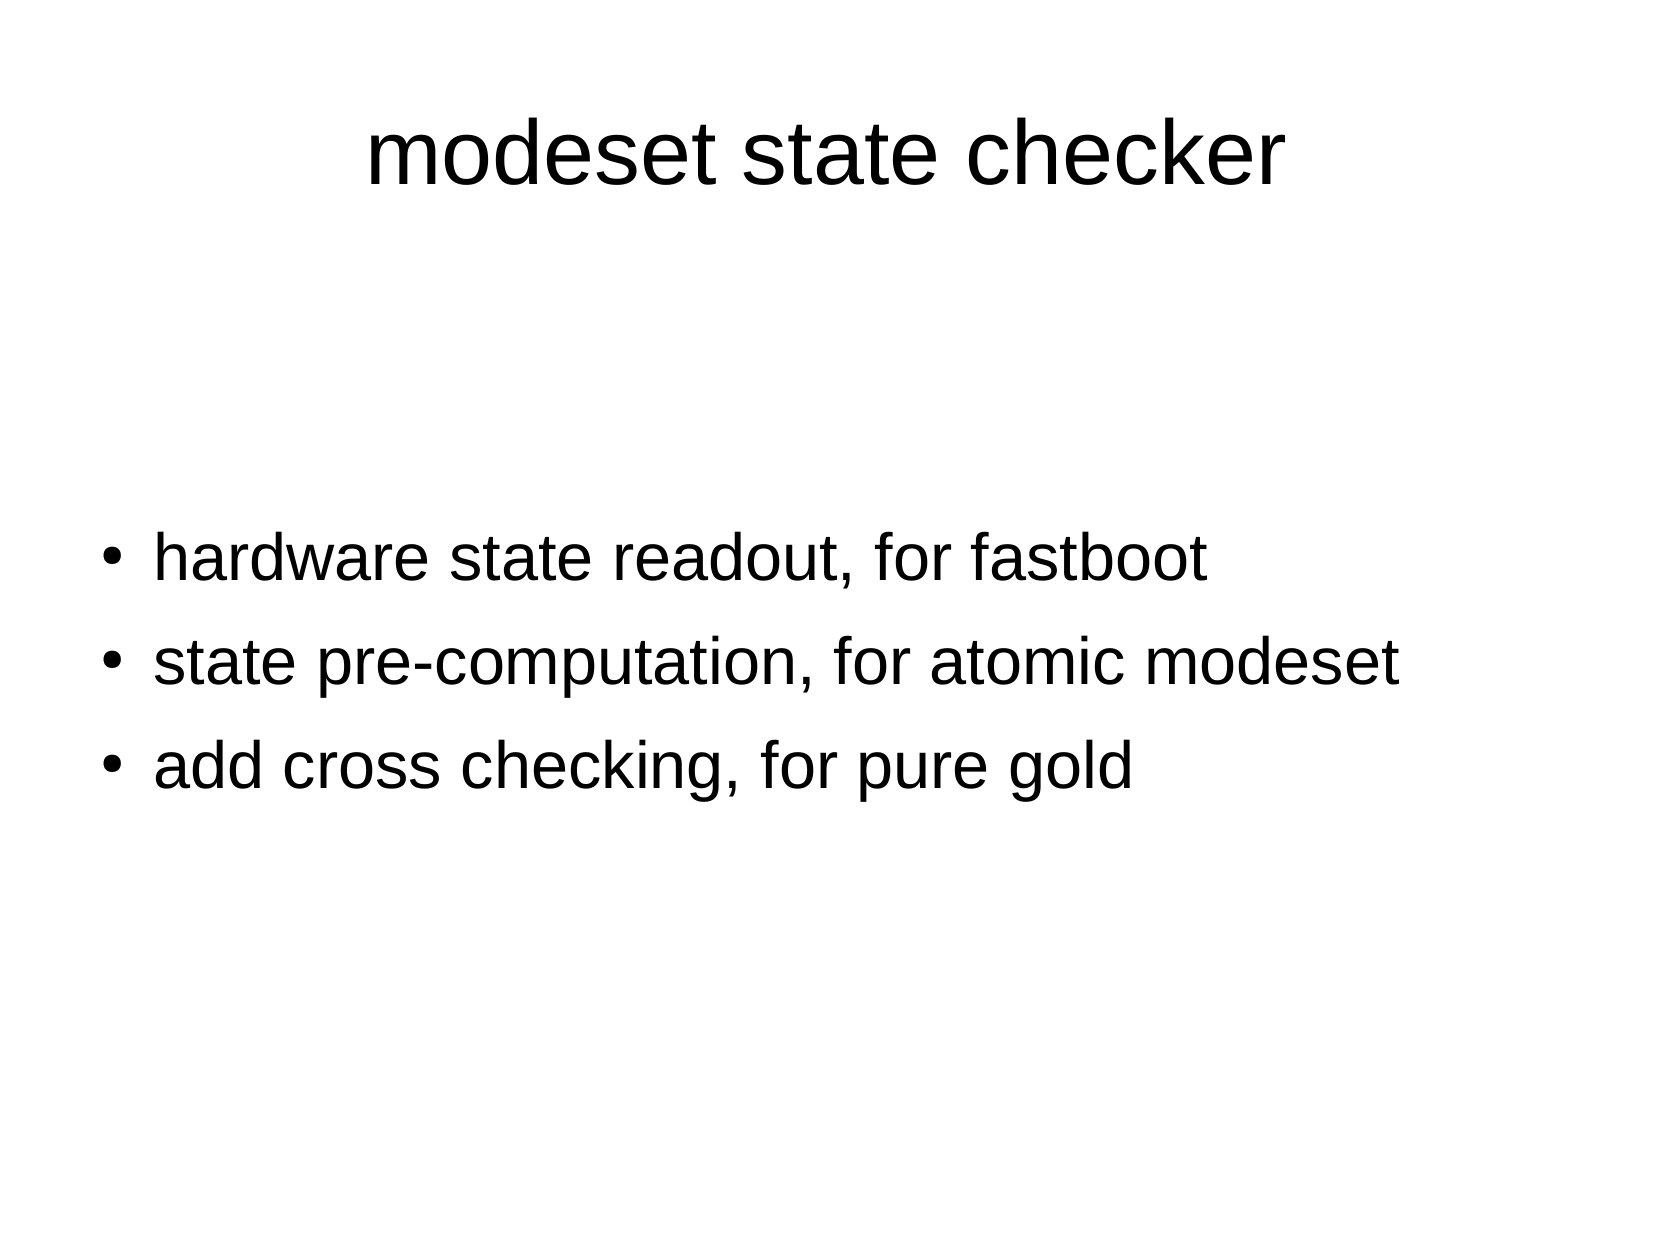

# modeset state checker
hardware state readout, for fastboot
state pre-computation, for atomic modeset
add cross checking, for pure gold